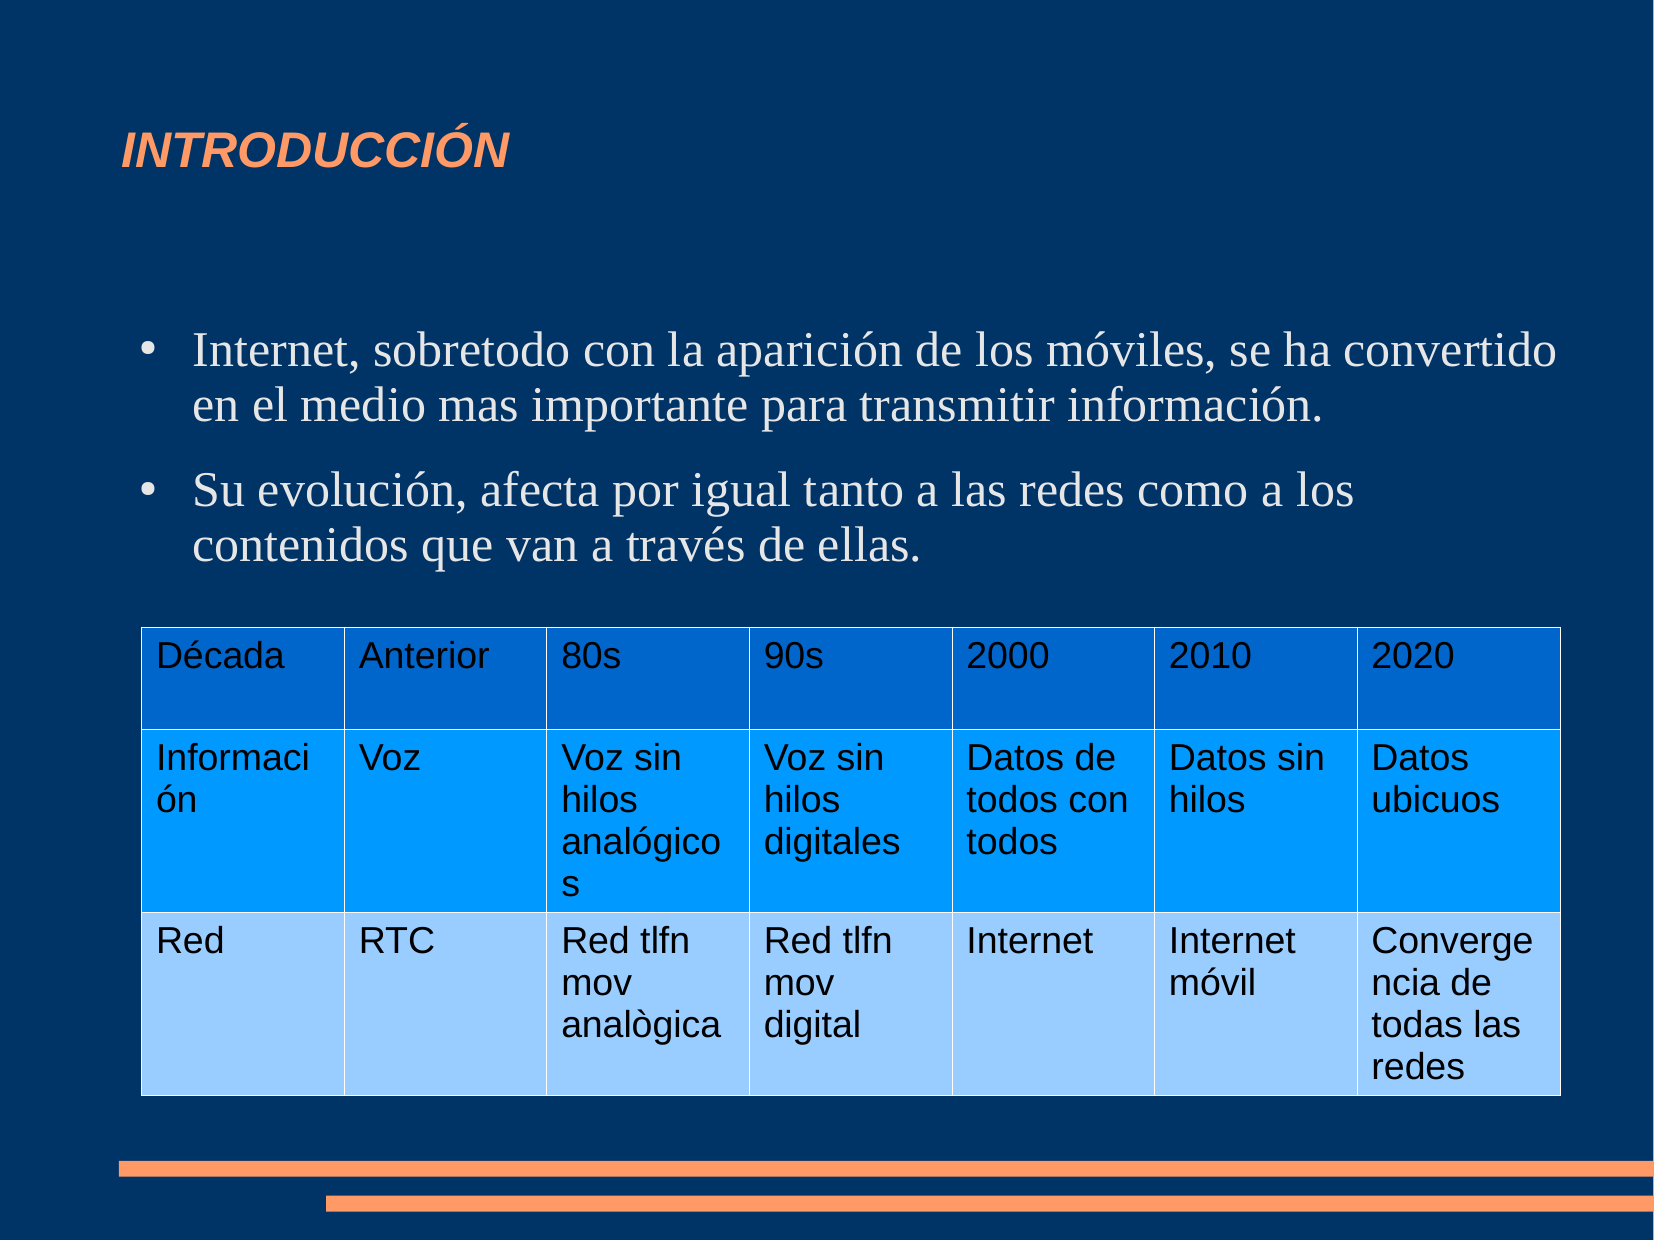

# INTRODUCCIÓN
Internet, sobretodo con la aparición de los móviles, se ha convertido en el medio mas importante para transmitir información.
Su evolución, afecta por igual tanto a las redes como a los contenidos que van a través de ellas.
| Década | Anterior | 80s | 90s | 2000 | 2010 | 2020 |
| --- | --- | --- | --- | --- | --- | --- |
| Información | Voz | Voz sin hilos analógicos | Voz sin hilos digitales | Datos de todos con todos | Datos sin hilos | Datos ubicuos |
| Red | RTC | Red tlfn mov analògica | Red tlfn mov digital | Internet | Internet móvil | Convergencia de todas las redes |